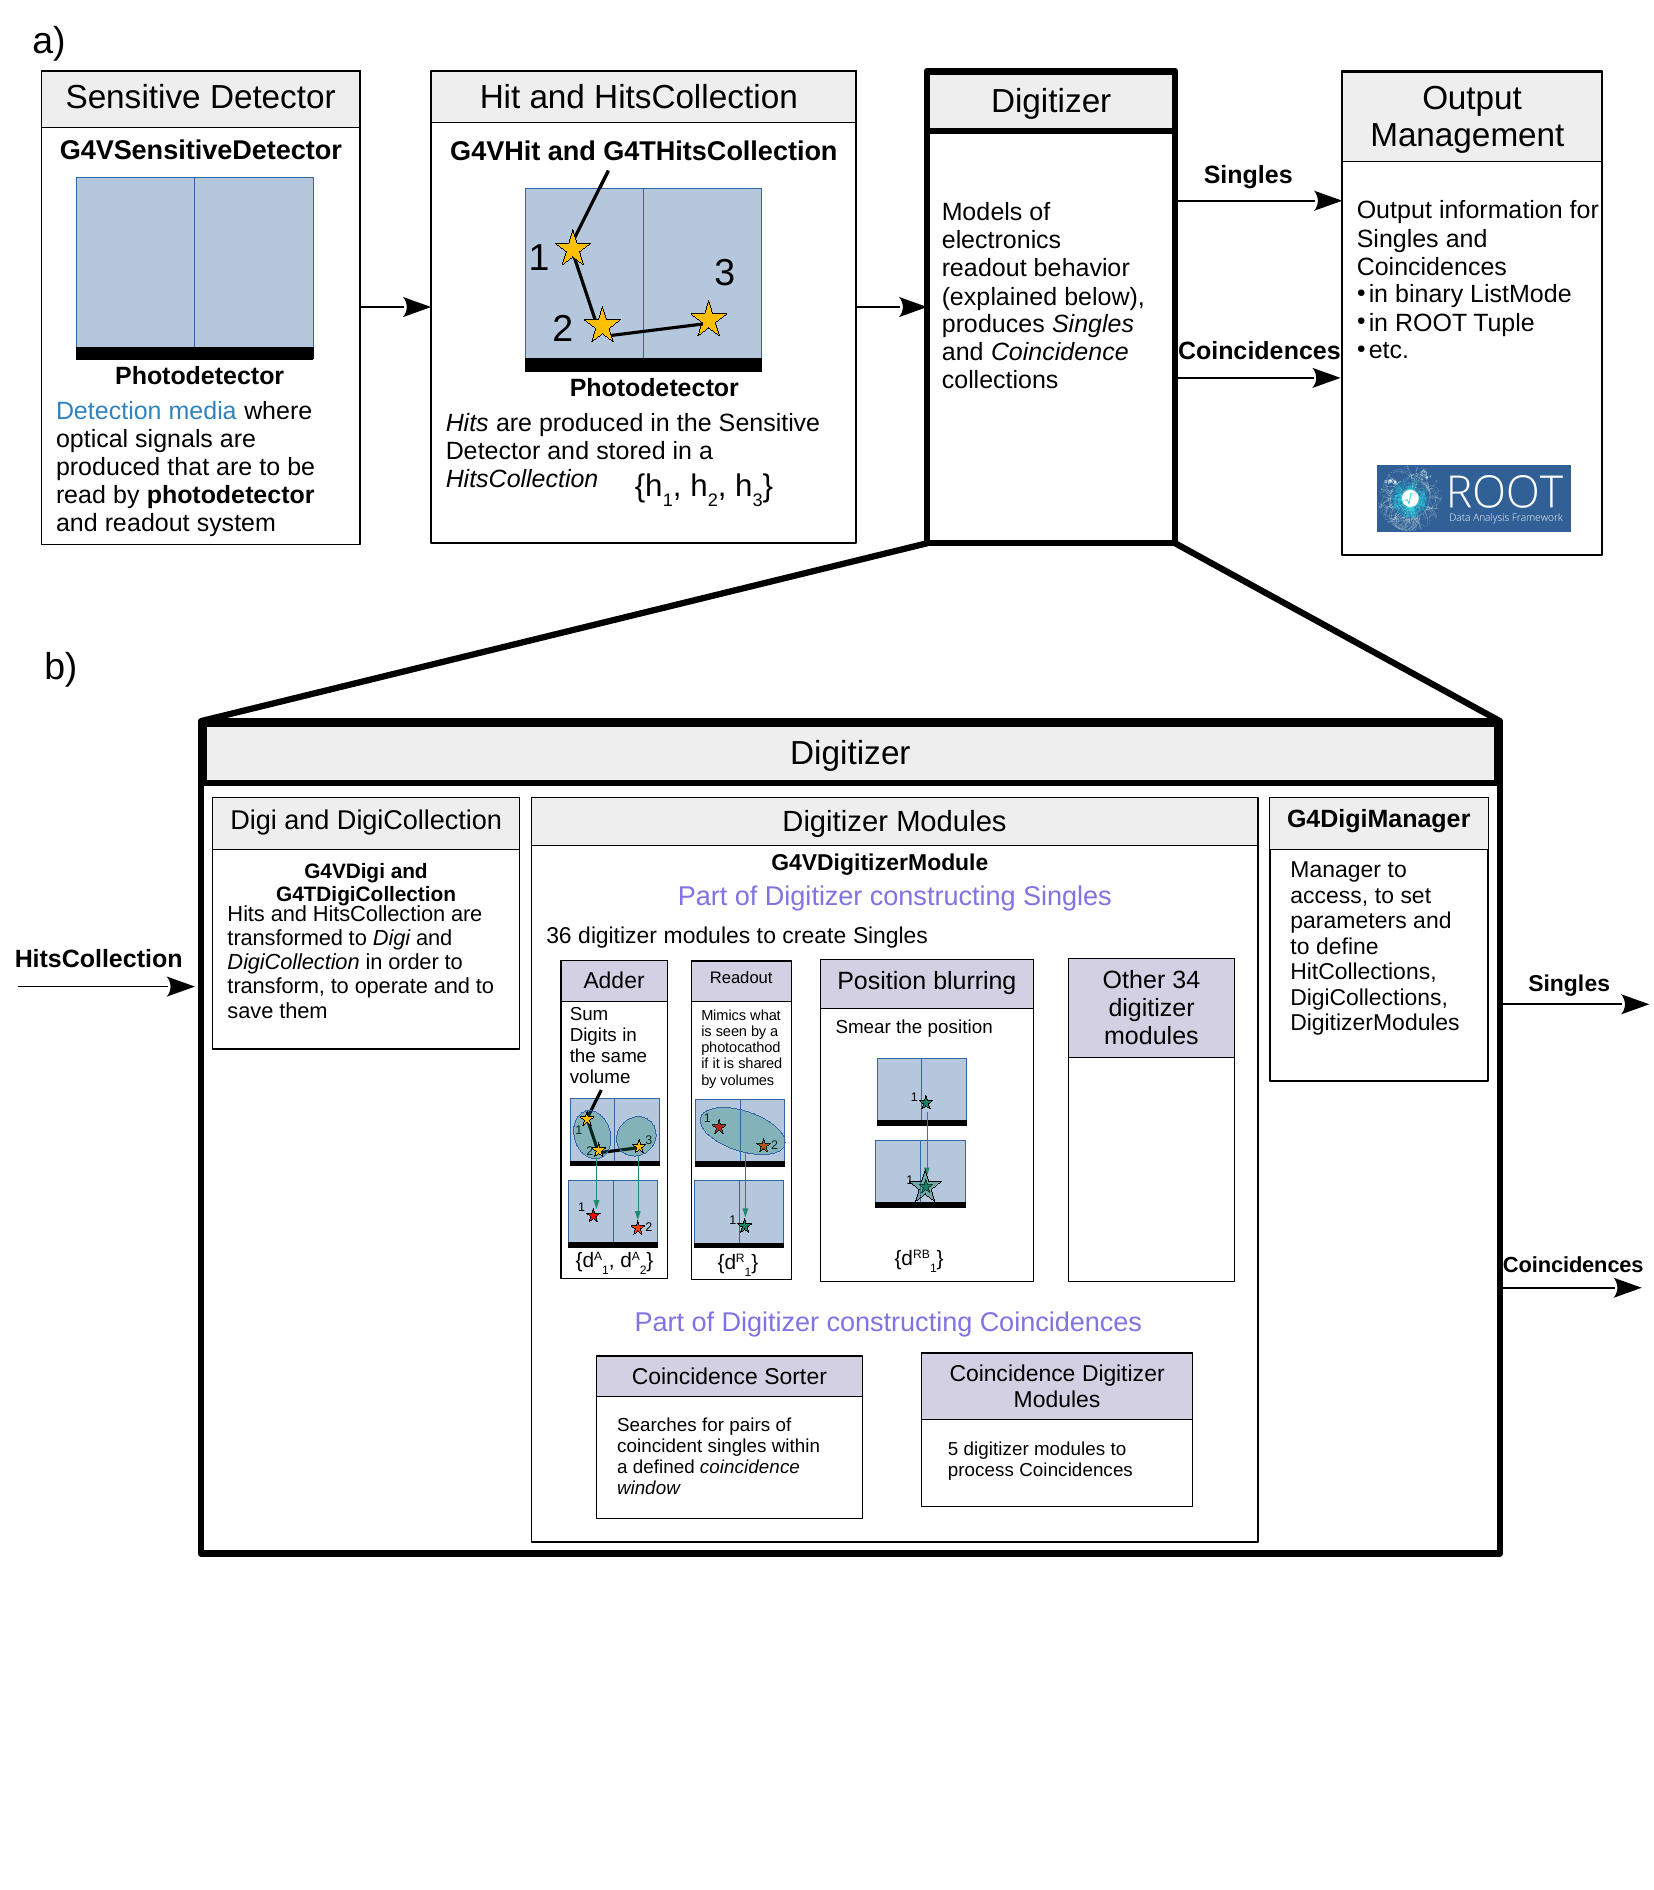

a)
Sensitive Detector
Hit and HitsCollection
Digitizer
Output Management
G4VSensitiveDetector
G4VHit and G4THitsCollection
Singles
Output information for Singles and Coincidences
in binary ListMode
in ROOT Tuple
etc.
Models of
electronics readout behavior (explained below),
produces Singles and Coincidence collections
1
1
3
3
2
2
Coincidences
Photodetector
Photodetector
Detection media where optical signals are produced that are to be read by photodetector and readout system
Hits are produced in the Sensitive Detector and stored in a HitsCollection
{h1, h2, h3}
b)
Digitizer
Digi and DigiCollection
Digi and DigiCollection
Digitizer Modules
G4DigiManager
G4VDigitizerModule
Manager to access, to set parameters and to define HitCollections, DigiCollections, DigitizerModules
G4VDigi and G4TDigiCollection
Part of Digitizer constructing Singles
Hits and HitsCollection are transformed to Digi and DigiCollection in order to transform, to operate and to save them
36 digitizer modules to create Singles
HitsCollection
Other 34 digitizer modules
Position blurring
Adder
Readout
Singles
Sum Digits in the same volume
Mimics what is seen by a photocathod if it is shared by volumes
Smear the position
1
1
1
1
1
1
3
2
2
1
1
1
2
{dRB1}
{dA1, dA2}
{dR1}
Coincidences
Part of Digitizer constructing Coincidences
Coincidence Sorter
Coincidence Digitizer Modules
Coincidence Sorter
Searches for pairs of coincident singles within a defined coincidence window
5 digitizer modules to process Coincidences